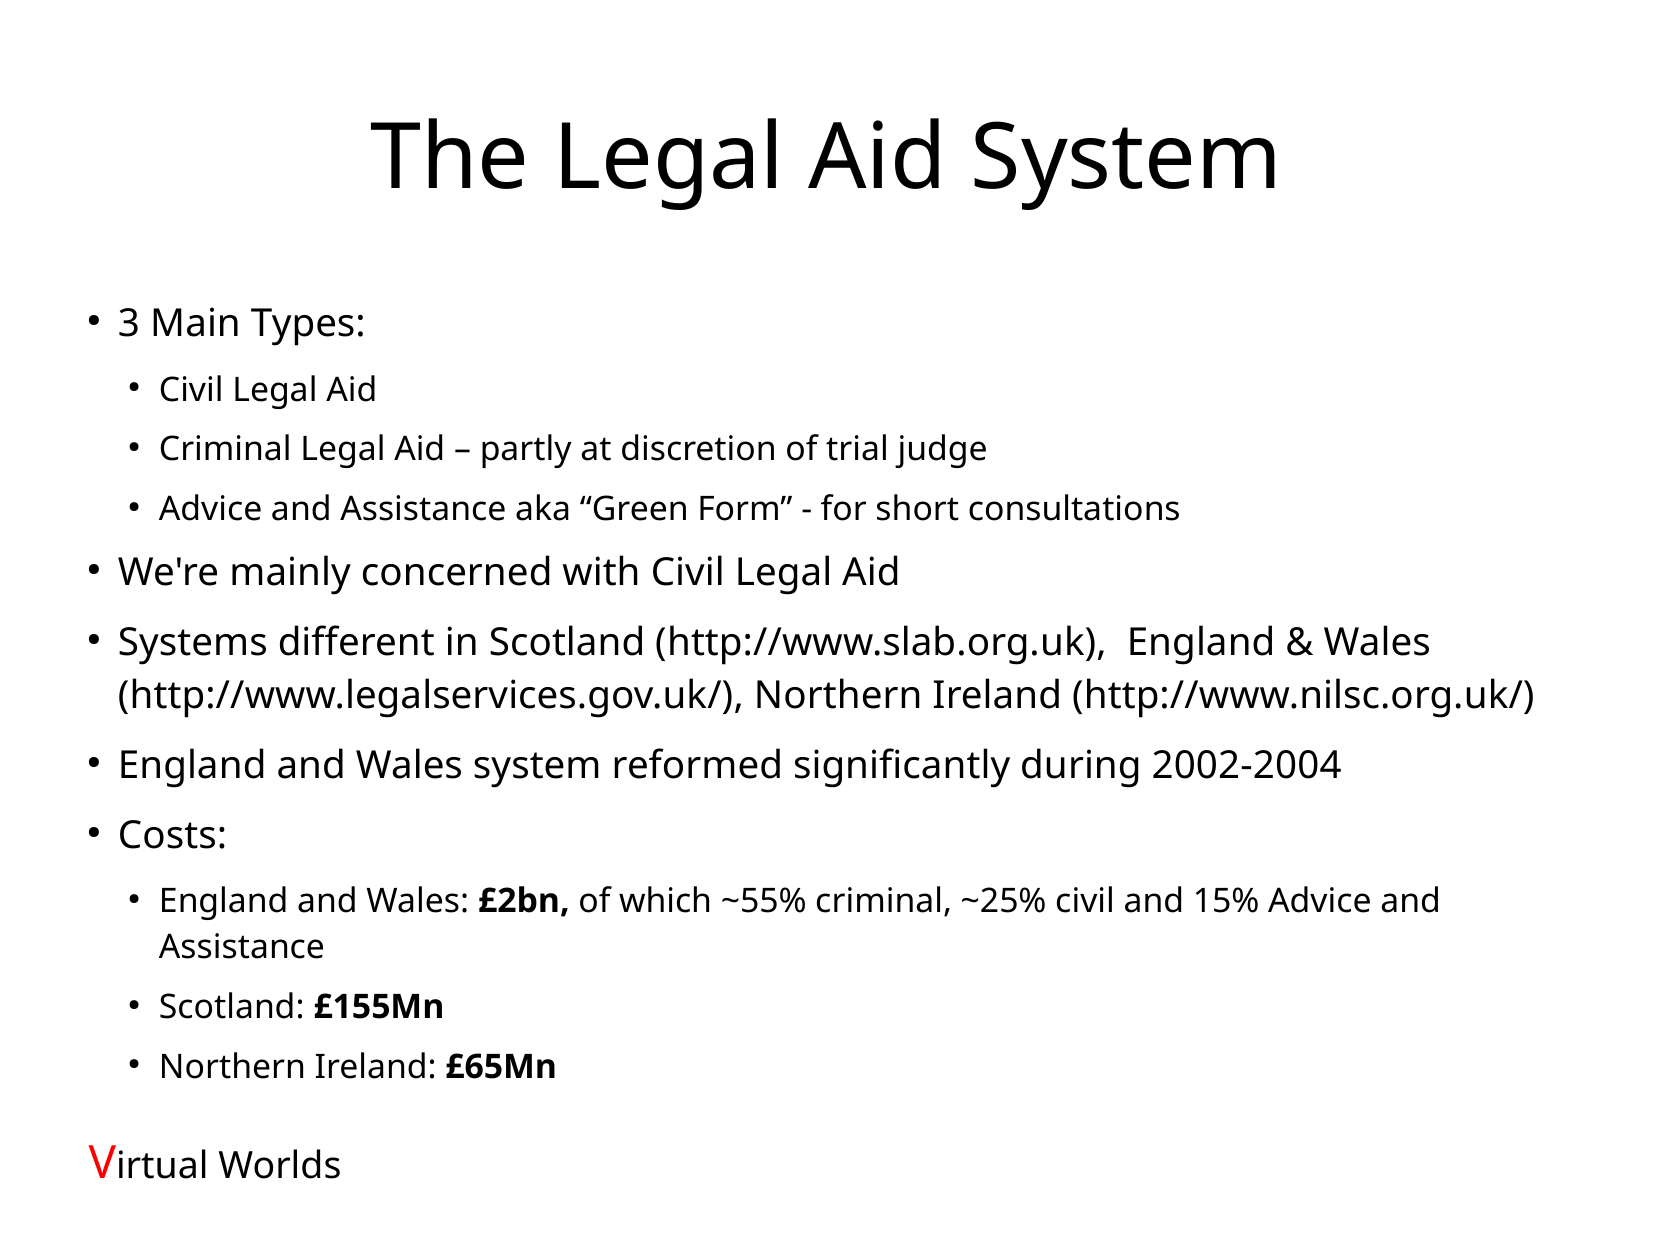

# The Legal Aid System
3 Main Types:
Civil Legal Aid
Criminal Legal Aid – partly at discretion of trial judge
Advice and Assistance aka “Green Form” - for short consultations
We're mainly concerned with Civil Legal Aid
Systems different in Scotland (http://www.slab.org.uk), England & Wales (http://www.legalservices.gov.uk/), Northern Ireland (http://www.nilsc.org.uk/)
England and Wales system reformed significantly during 2002-2004
Costs:
England and Wales: £2bn, of which ~55% criminal, ~25% civil and 15% Advice and Assistance
Scotland: £155Mn
Northern Ireland: £65Mn